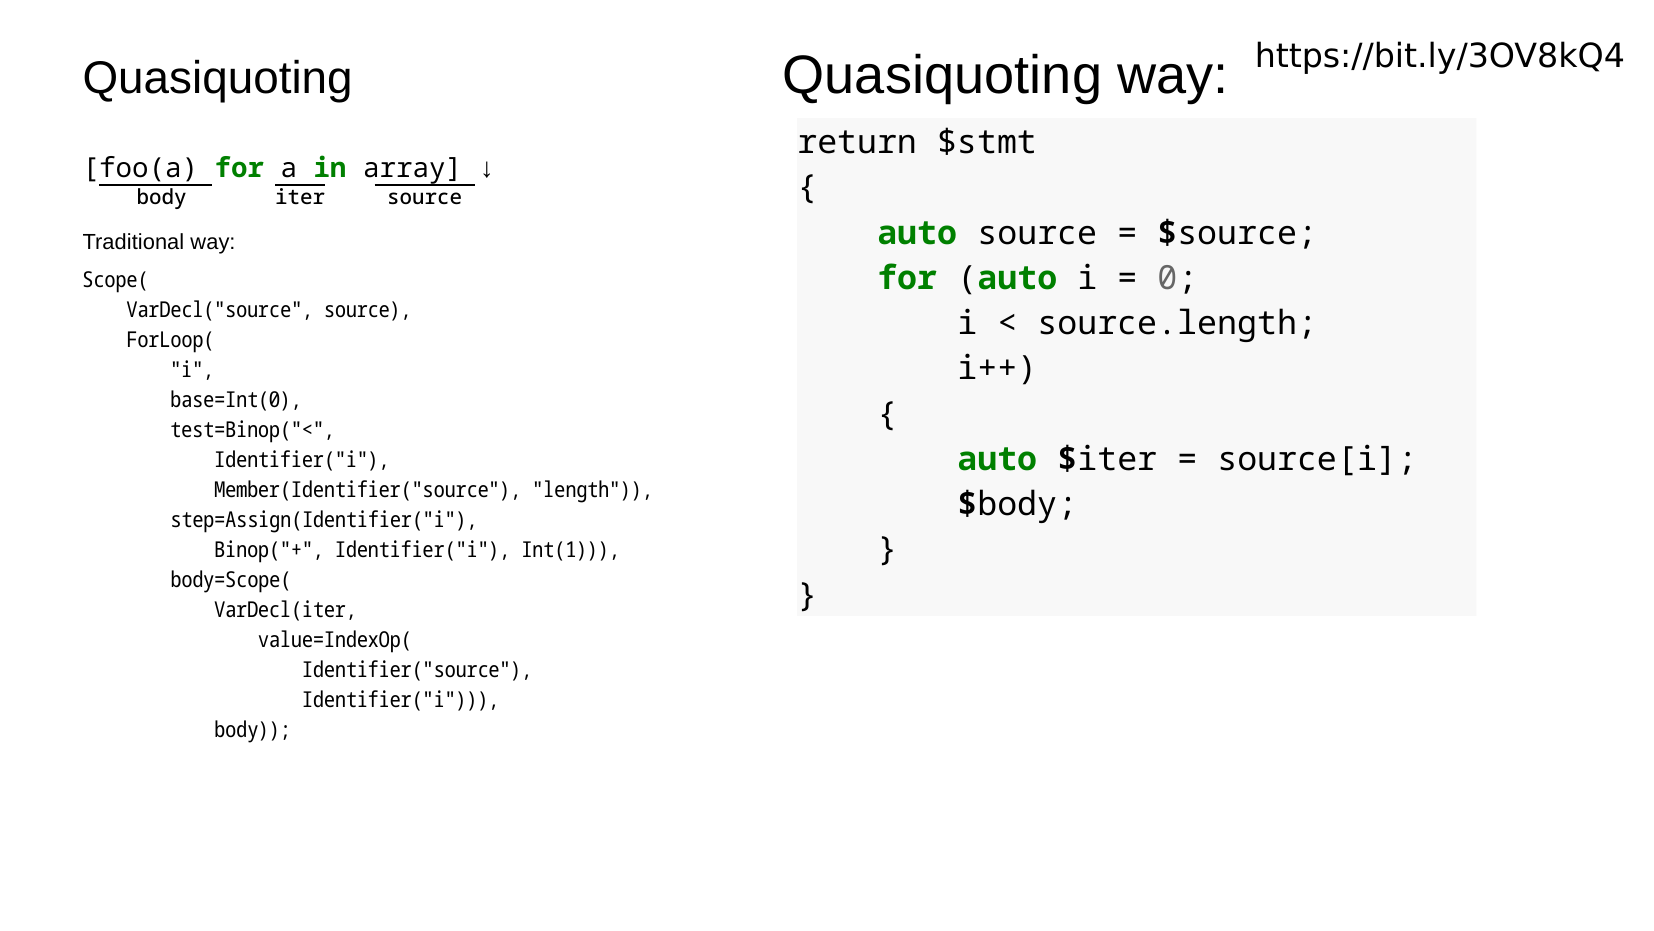

# Quasiquoting
Quasiquoting way:
return $stmt
{
 auto source = $source;
 for (auto i = 0;
 i < source.length;
 i++)
 {
 auto $iter = source[i];
 $body;
 }
}
[foo(a) for a in array] ↓
Traditional way:
Scope(
 VarDecl("source", source),
 ForLoop(
 "i",
 base=Int(0),
 test=Binop("<",
 Identifier("i"),
 Member(Identifier("source"), "length")),
 step=Assign(Identifier("i"),
 Binop("+", Identifier("i"), Int(1))),
 body=Scope(
 VarDecl(iter,
 value=IndexOp(
 Identifier("source"),
 Identifier("i"))),
 body));
 body
iter
 source